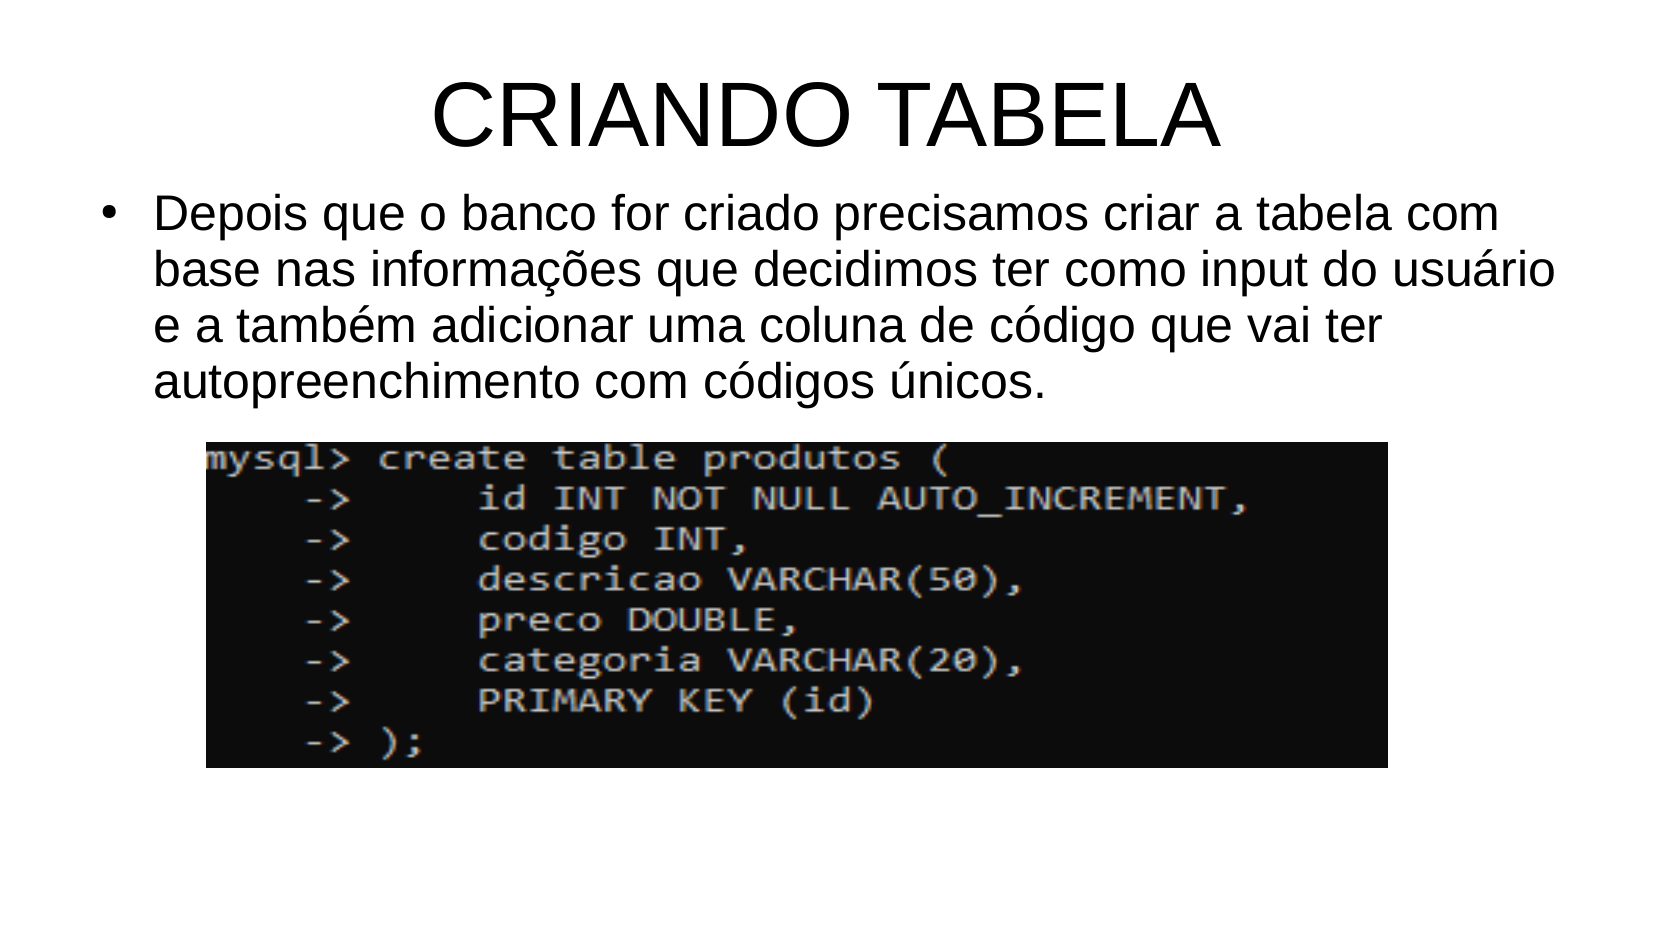

# CRIANDO TABELA
Depois que o banco for criado precisamos criar a tabela com base nas informações que decidimos ter como input do usuário e a também adicionar uma coluna de código que vai ter autopreenchimento com códigos únicos.